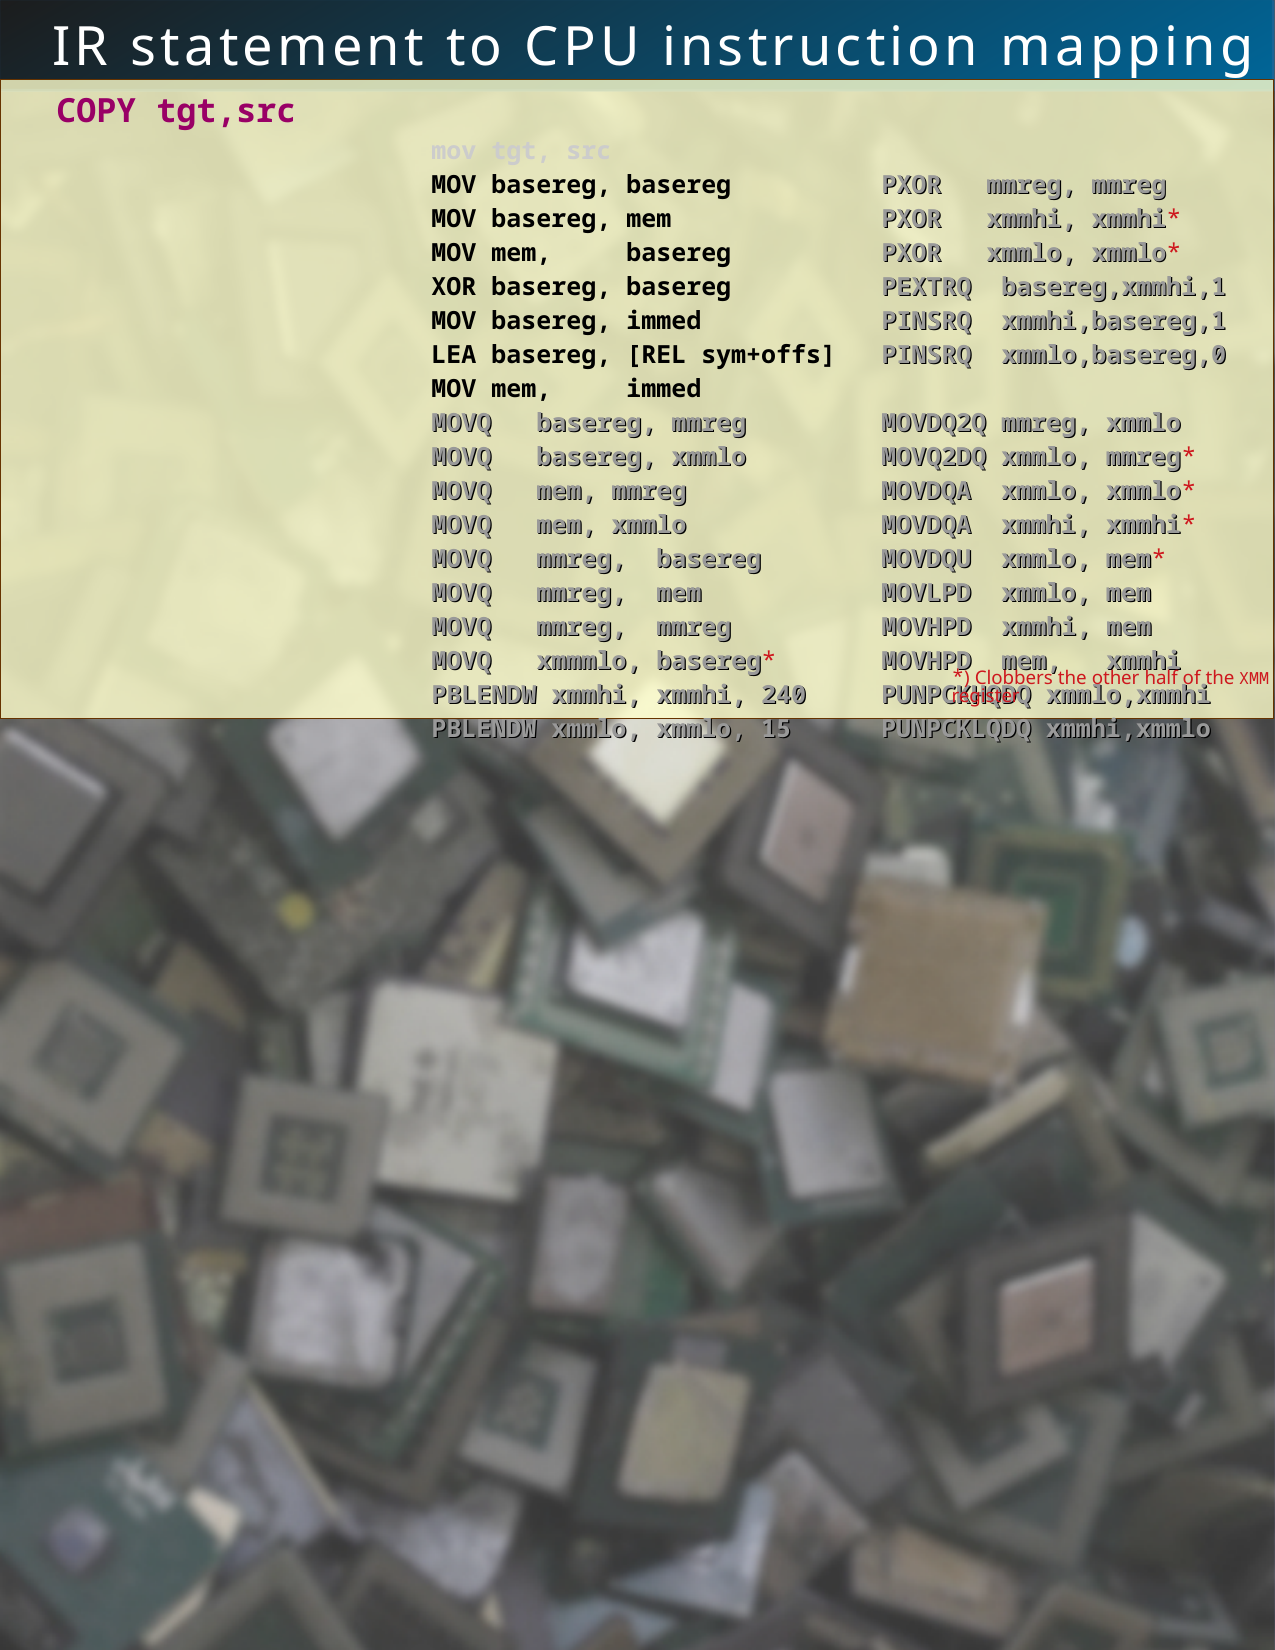

IR statement to CPU instruction mapping
COPY tgt,src
					mov tgt, src
 MOV basereg, basereg PXOR mmreg, mmreg
 MOV basereg, mem PXOR xmmhi, xmmhi*
 MOV mem, basereg PXOR xmmlo, xmmlo*
 XOR basereg, basereg PEXTRQ basereg,xmmhi,1
 MOV basereg, immed PINSRQ xmmhi,basereg,1
 LEA basereg, [REL sym+offs] PINSRQ xmmlo,basereg,0
 MOV mem, immed
 MOVQ basereg, mmreg MOVDQ2Q mmreg, xmmlo
 MOVQ basereg, xmmlo MOVQ2DQ xmmlo, mmreg*
 MOVQ mem, mmreg MOVDQA xmmlo, xmmlo*
 MOVQ mem, xmmlo MOVDQA xmmhi, xmmhi*
 MOVQ mmreg, basereg MOVDQU xmmlo, mem*
 MOVQ mmreg, mem MOVLPD xmmlo, mem
 MOVQ mmreg, mmreg MOVHPD xmmhi, mem
 MOVQ xmmmlo, basereg* MOVHPD mem, xmmhi
 PBLENDW xmmhi, xmmhi, 240 PUNPCKHQDQ xmmlo,xmmhi
 PBLENDW xmmlo, xmmlo, 15 PUNPCKLQDQ xmmhi,xmmlo
*) Clobbers the other half of the XMM register